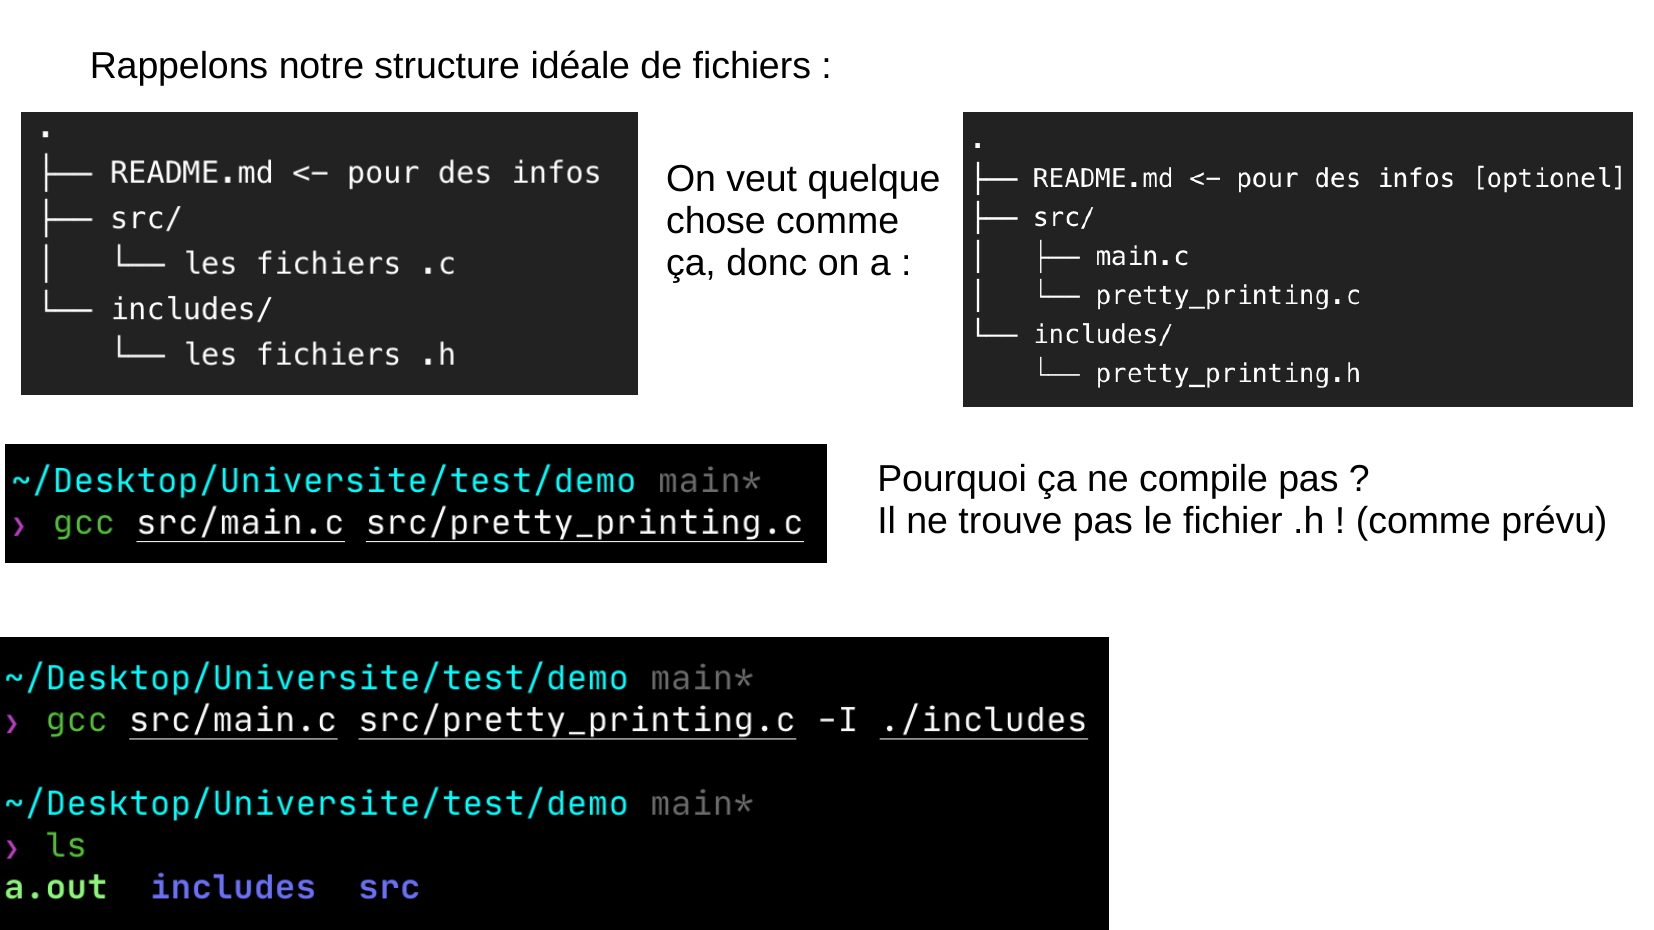

Rappelons notre structure idéale de fichiers :
On veut quelque chose comme ça, donc on a :
Pourquoi ça ne compile pas ?
Il ne trouve pas le fichier .h ! (comme prévu)